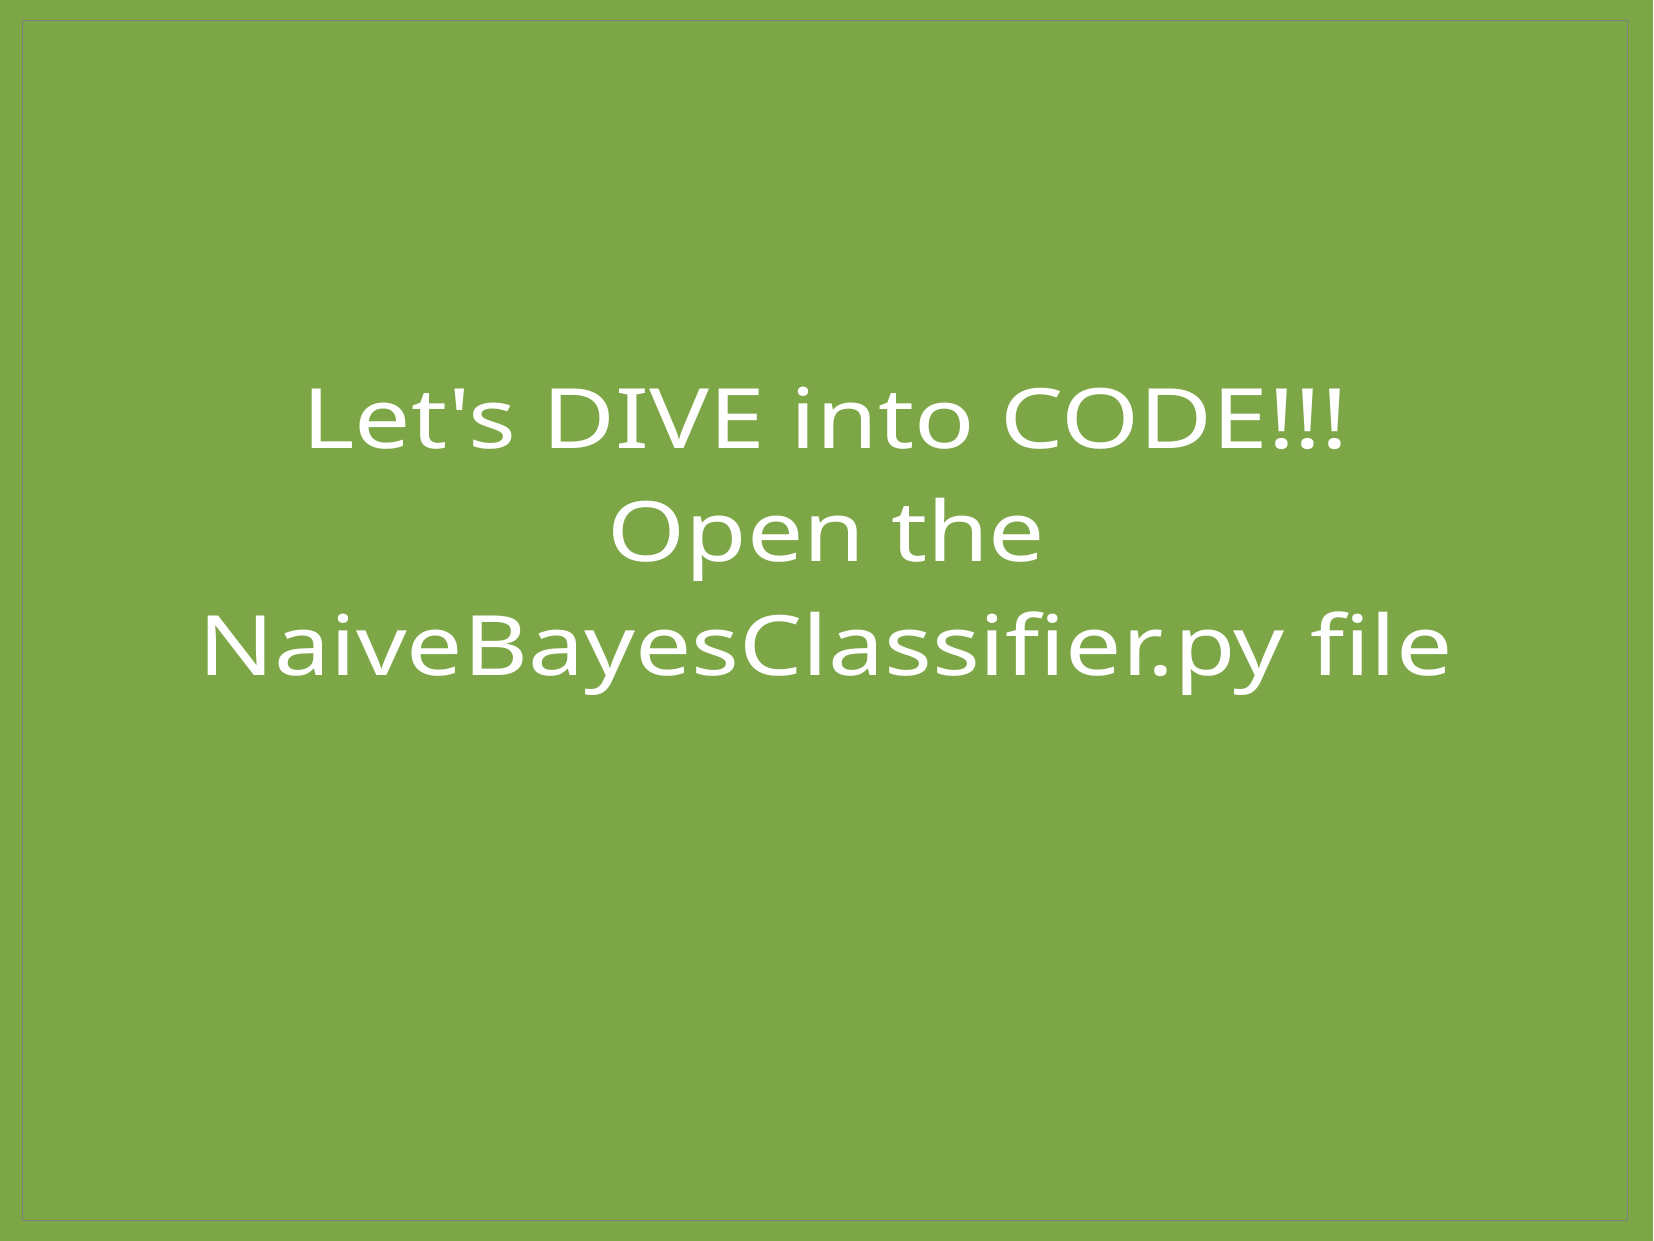

# Let's DIVE into CODE!!!
Open the NaiveBayesClassifier.py file